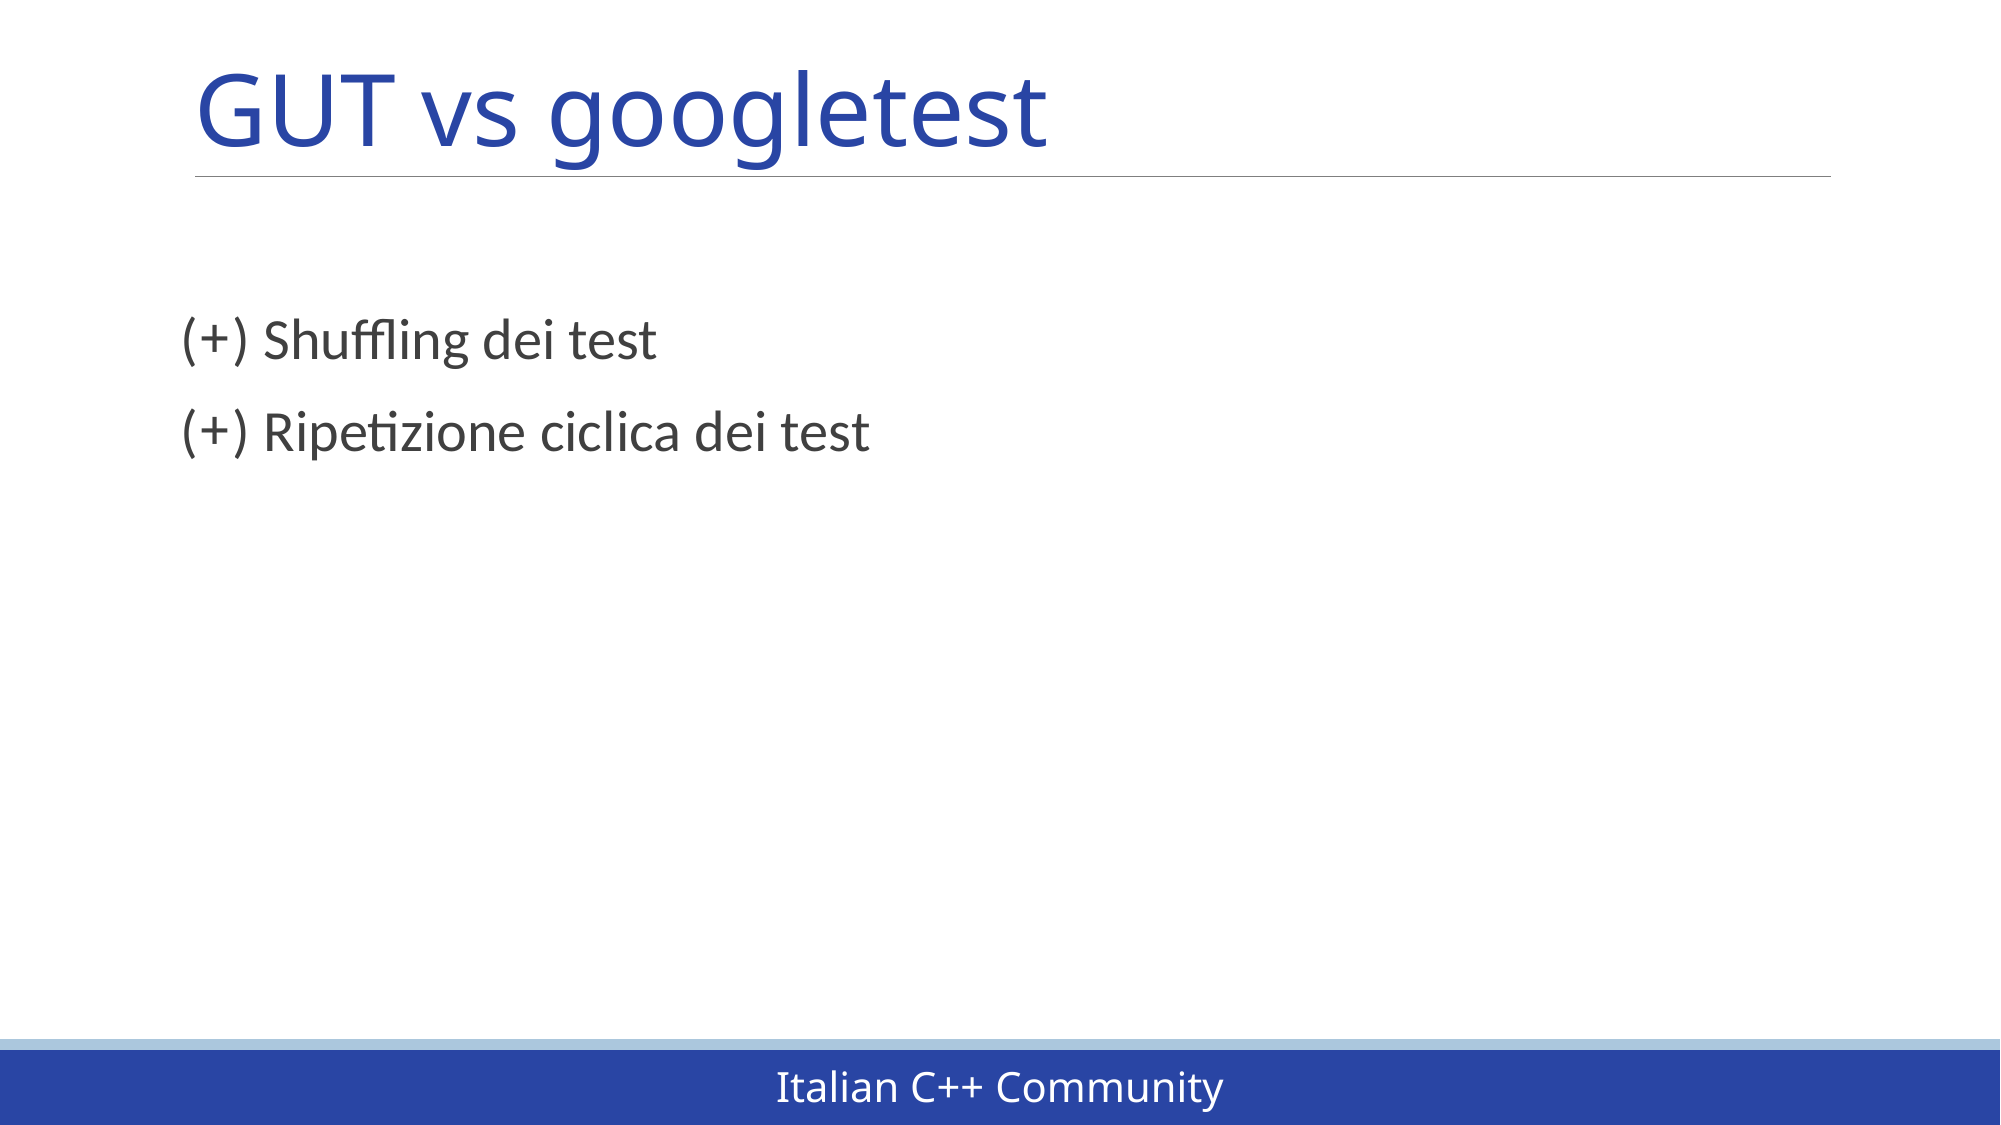

# GUT vs googletest
(+) Shuffling dei test
(+) Ripetizione ciclica dei test